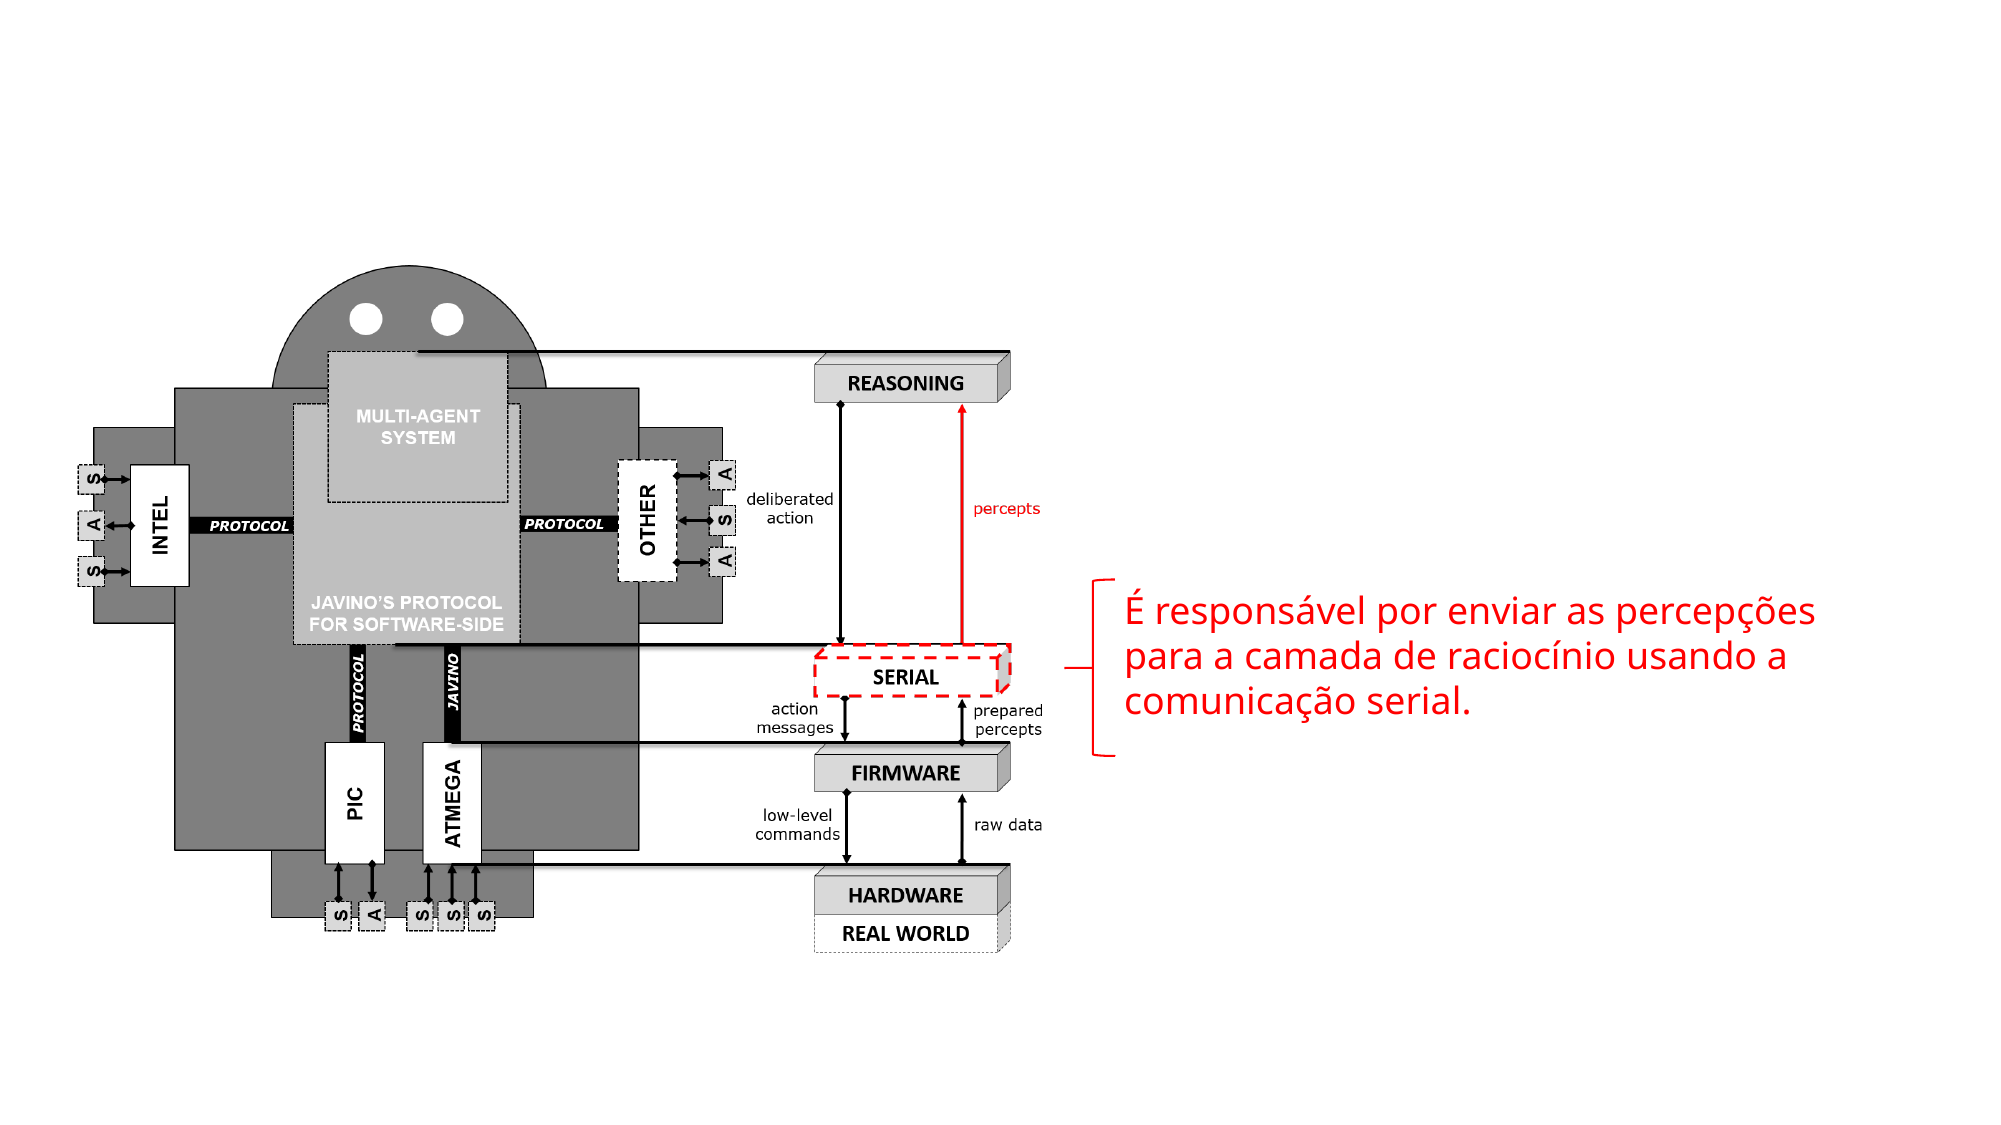

Arquitetura Física e Lógica: Fluxo da Mensagem
É responsável por enviar as percepções para a camada de raciocínio usando a comunicação serial.